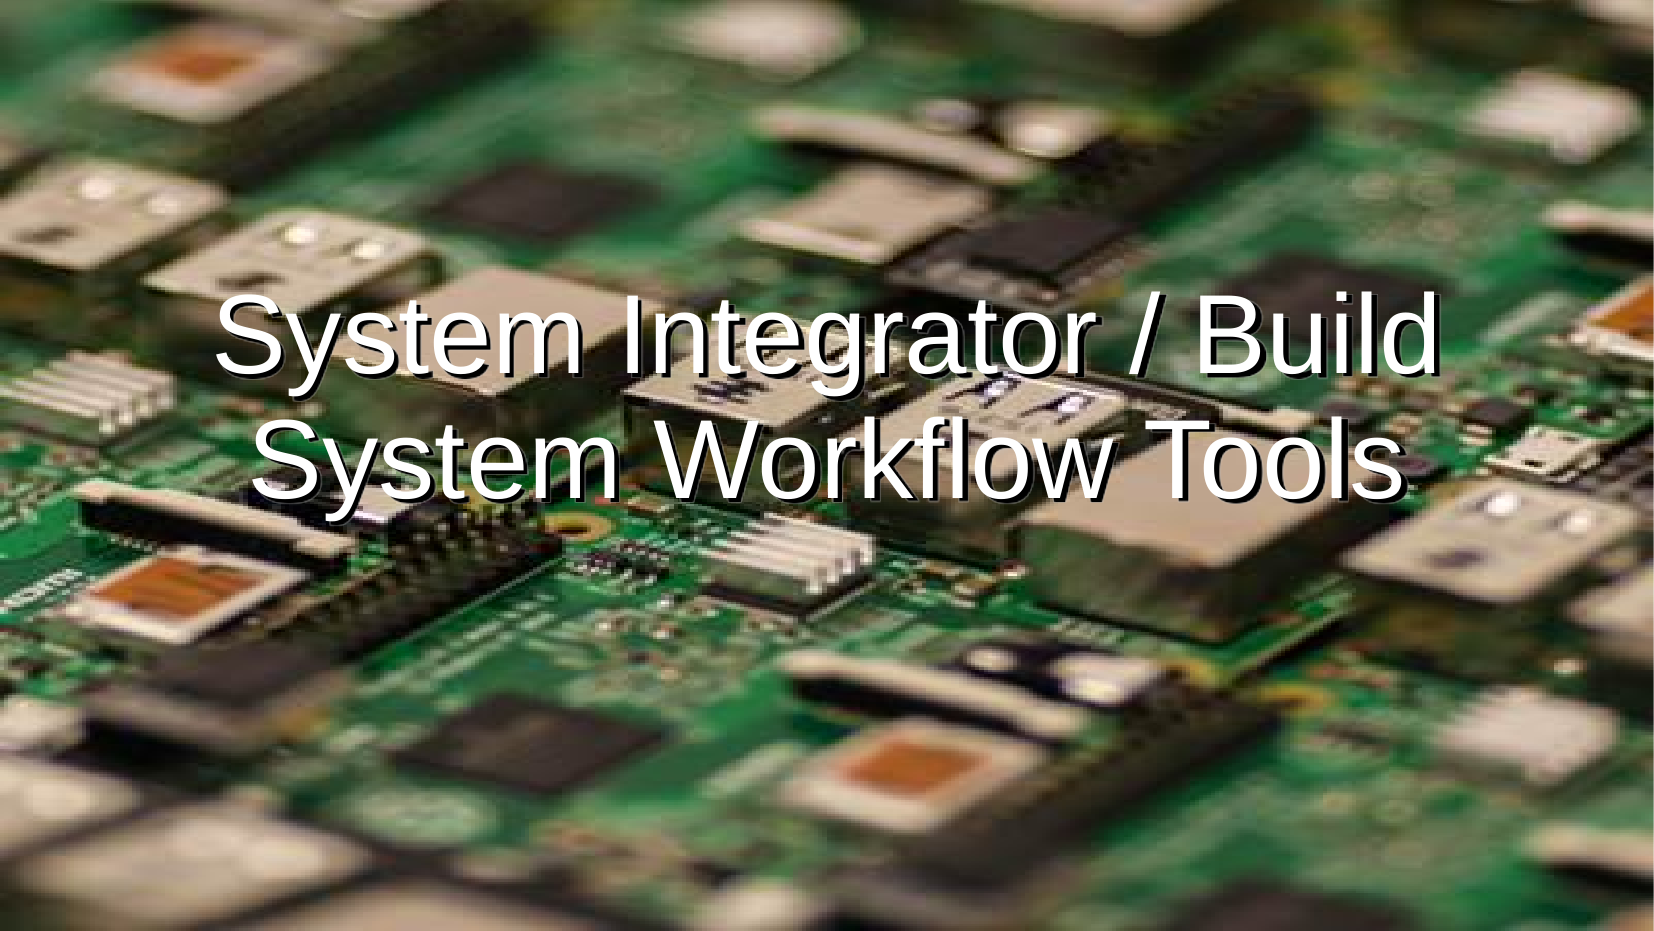

# System Integrator / Build System Workflow Tools